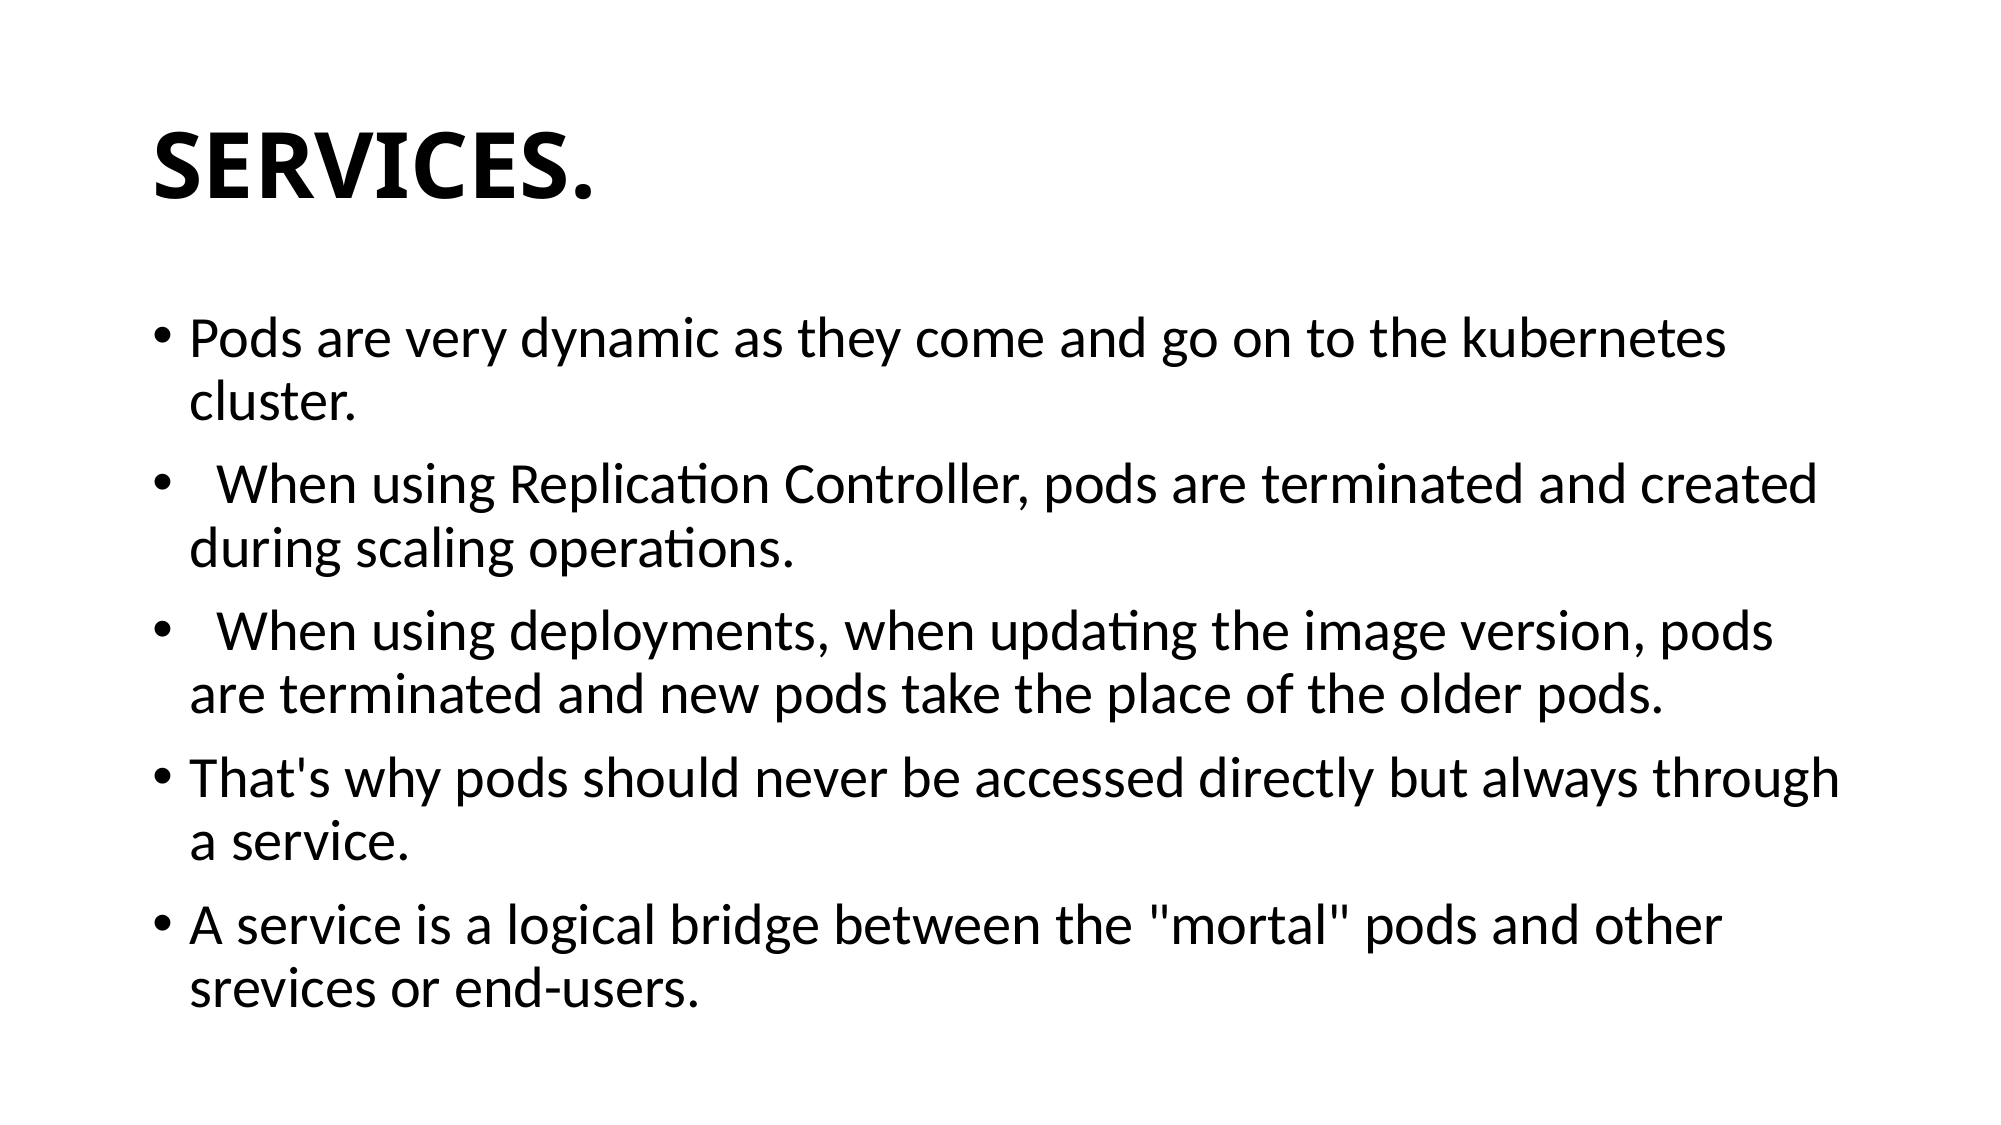

# SERVICES.
Pods are very dynamic as they come and go on to the kubernetes cluster.
  When using Replication Controller, pods are terminated and created during scaling operations.
  When using deployments, when updating the image version, pods are terminated and new pods take the place of the older pods.
That's why pods should never be accessed directly but always through a service.
A service is a logical bridge between the "mortal" pods and other srevices or end-users.